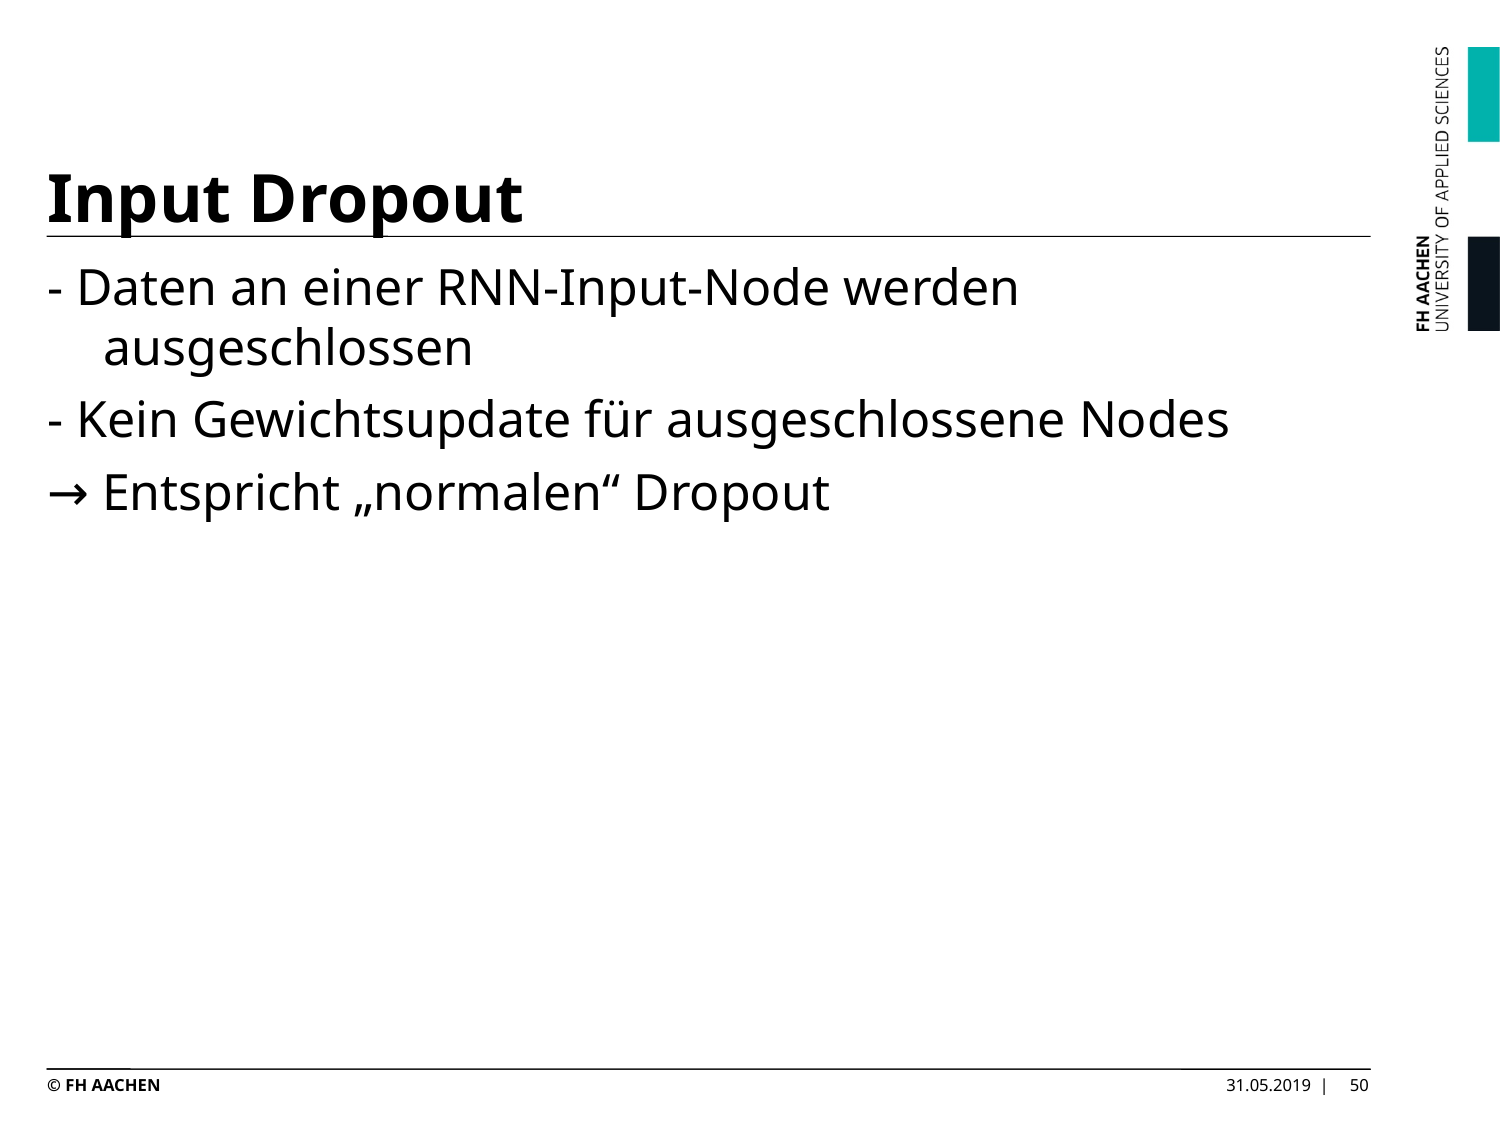

# Input Dropout
- Daten an einer RNN-Input-Node werden ausgeschlossen
- Kein Gewichtsupdate für ausgeschlossene Nodes
→ Entspricht „normalen“ Dropout
31.05.2019
50